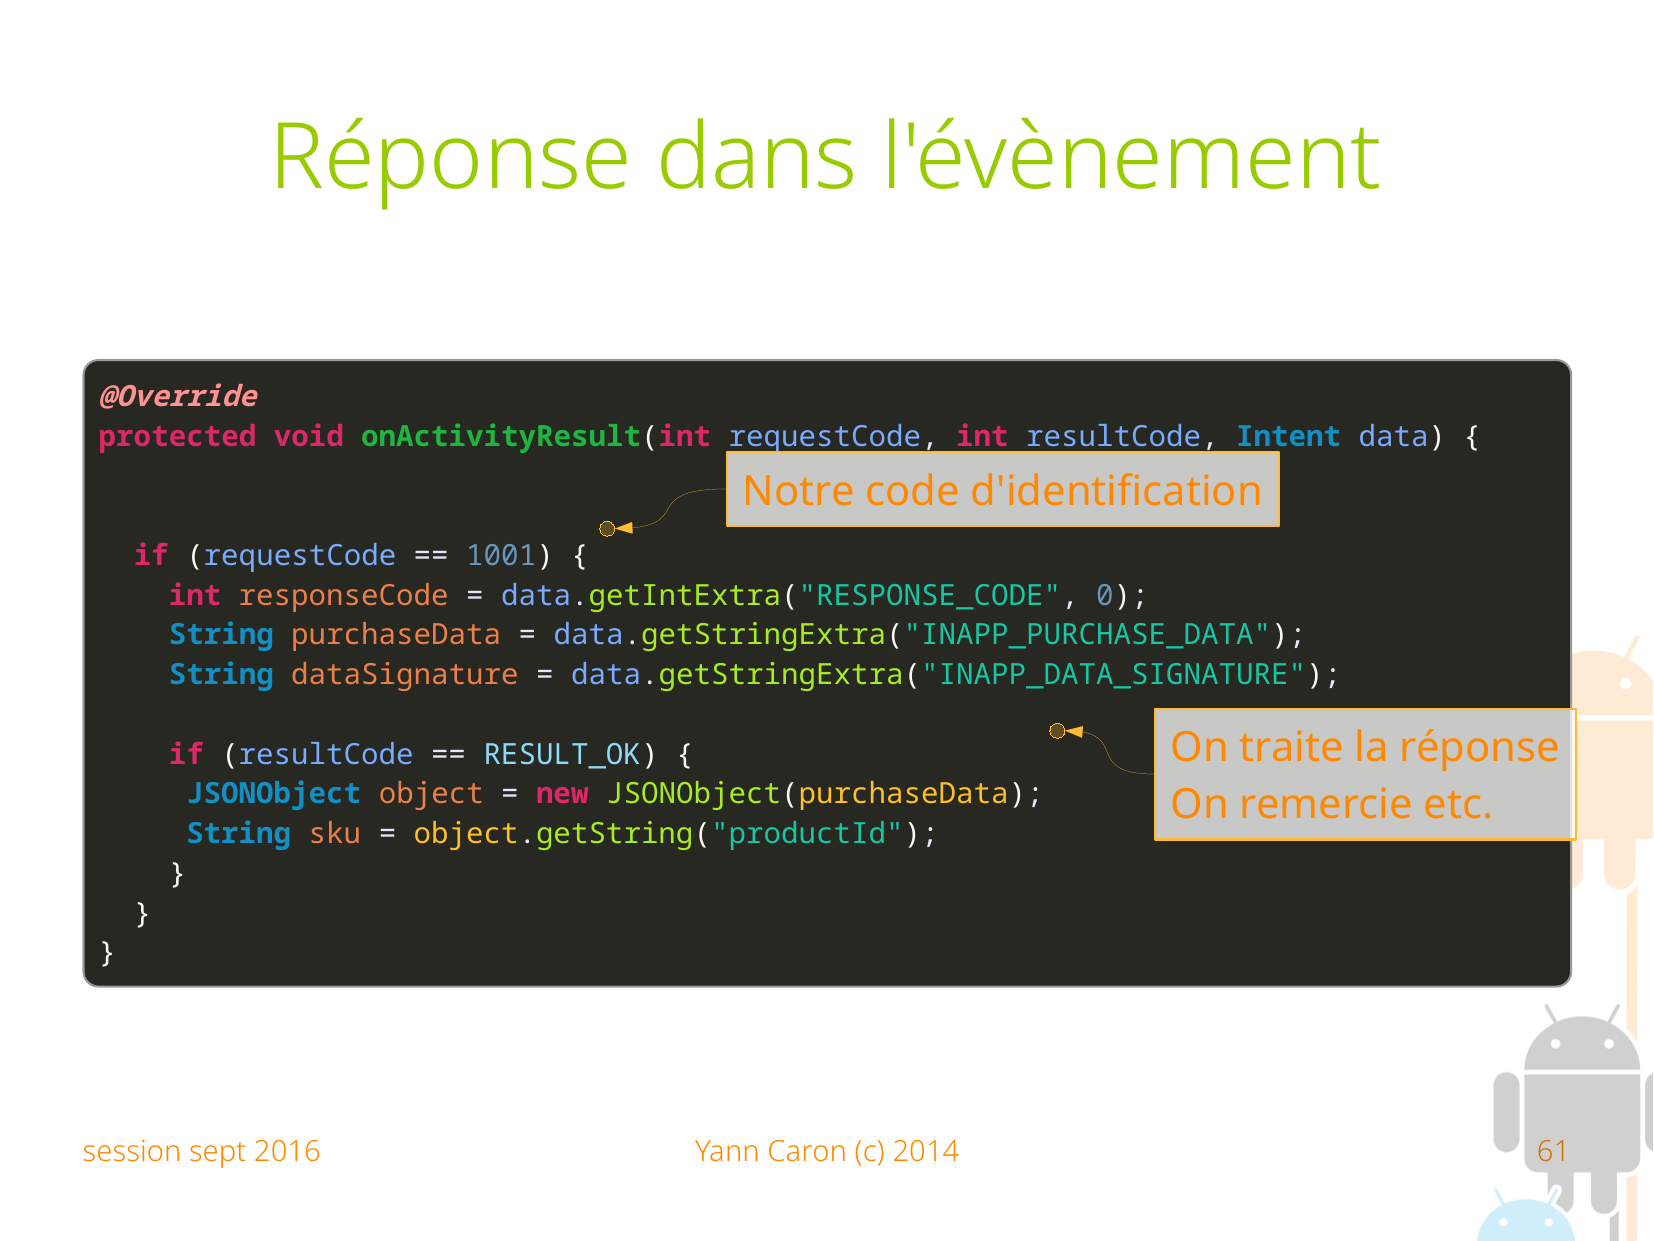

# Réponse dans l'évènement
@Override
protected void onActivityResult(int requestCode, int resultCode, Intent data) {
 if (requestCode == 1001) {
 int responseCode = data.getIntExtra("RESPONSE_CODE", 0);
 String purchaseData = data.getStringExtra("INAPP_PURCHASE_DATA");
 String dataSignature = data.getStringExtra("INAPP_DATA_SIGNATURE");
 if (resultCode == RESULT_OK) {
 JSONObject object = new JSONObject(purchaseData);
 String sku = object.getString("productId");
 }
 }
}
Notre code d'identification
On traite la réponse
On remercie etc.
session sept 2016
Yann Caron (c) 2014
61